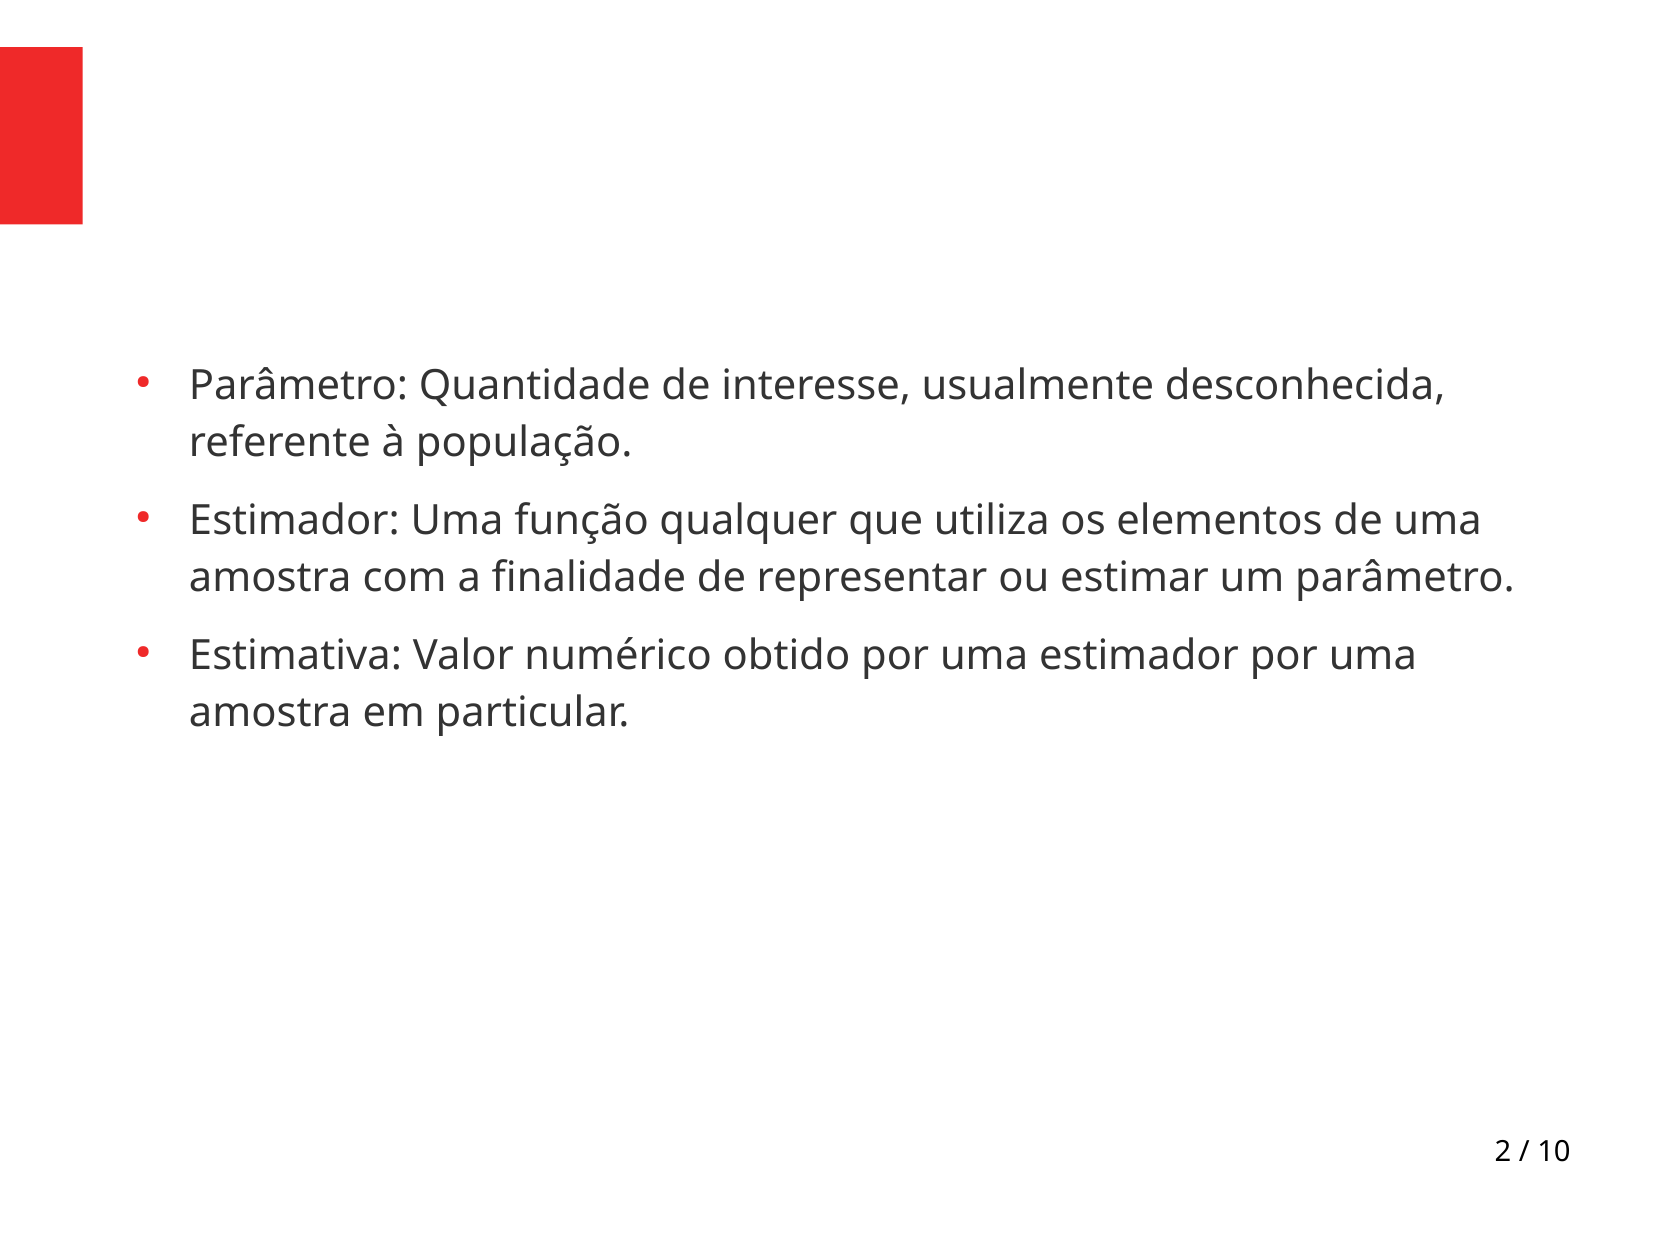

#
Parâmetro: Quantidade de interesse, usualmente desconhecida, referente à população.
Estimador: Uma função qualquer que utiliza os elementos de uma amostra com a finalidade de representar ou estimar um parâmetro.
Estimativa: Valor numérico obtido por uma estimador por uma amostra em particular.
2